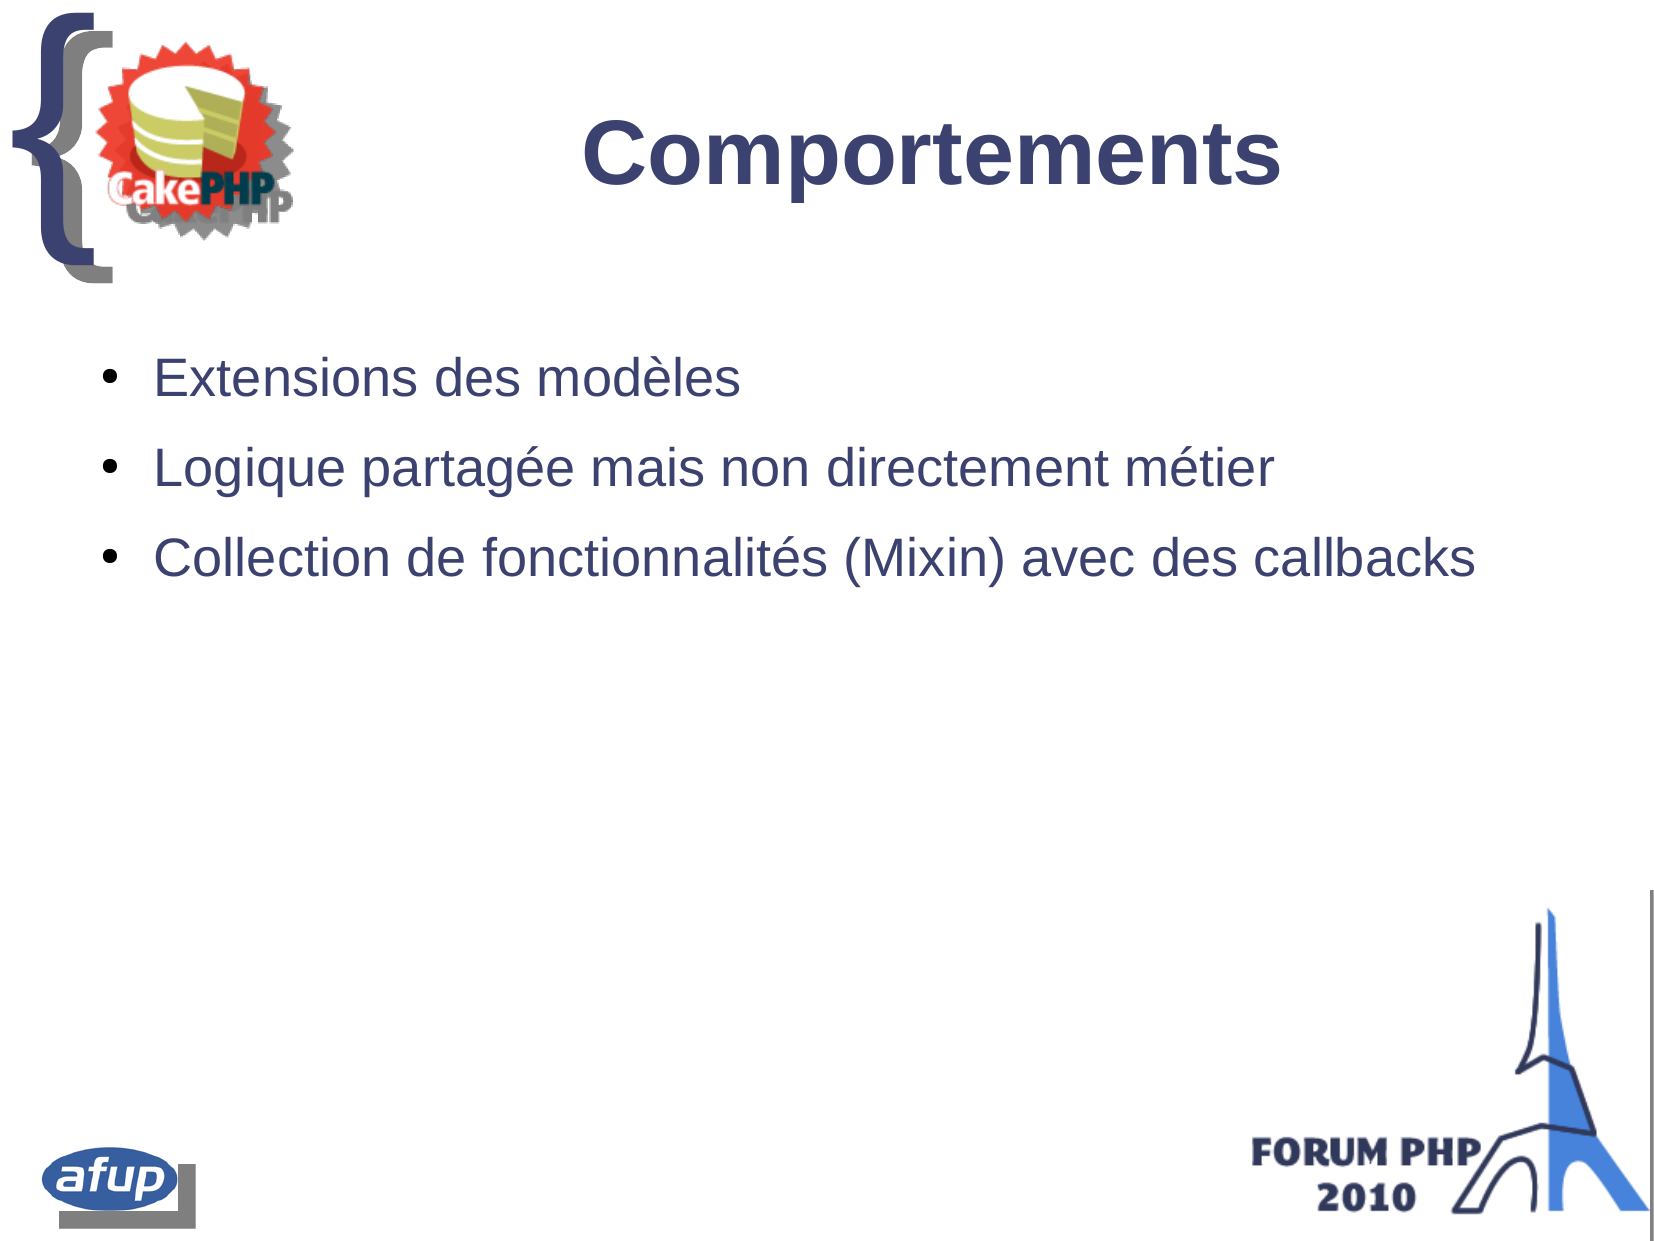

# Comportements
Extensions des modèles
Logique partagée mais non directement métier
Collection de fonctionnalités (Mixin) avec des callbacks